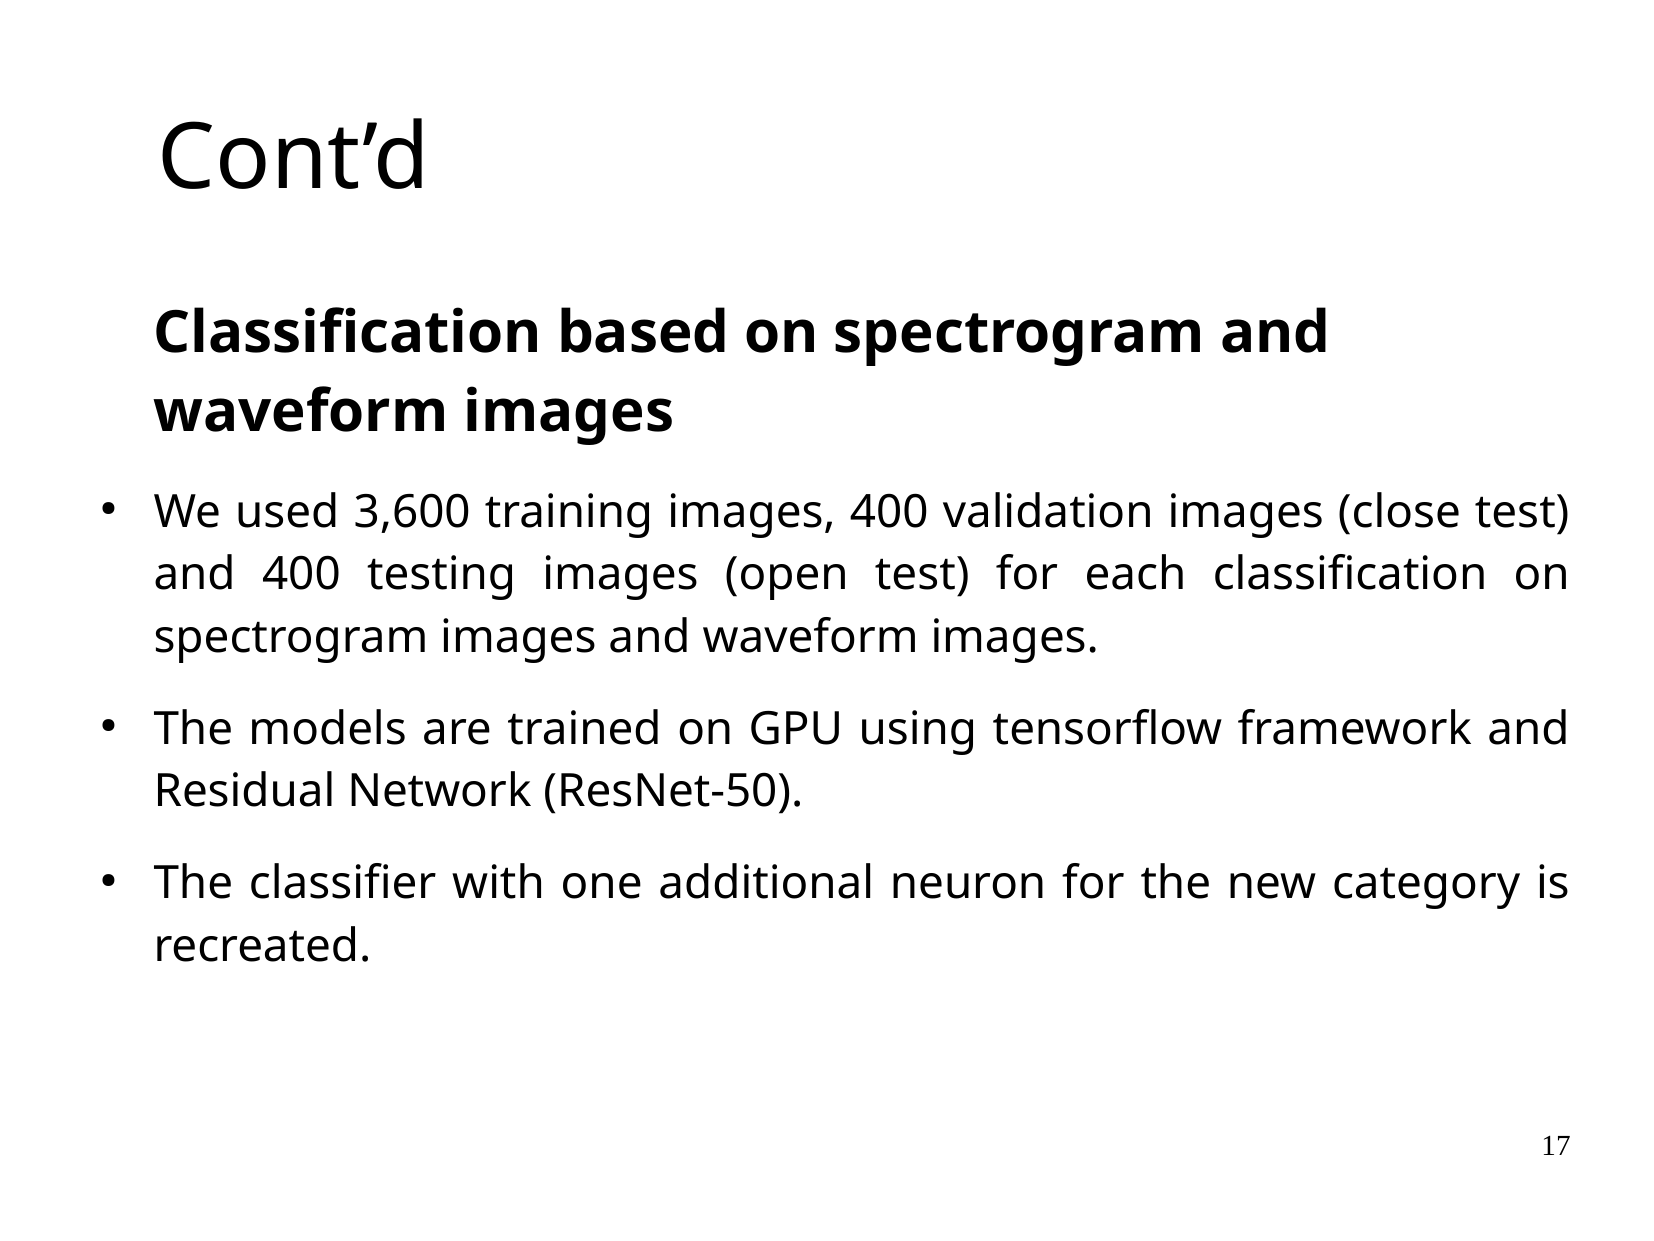

# Cont’d
Classification based on spectrogram and waveform images
We used 3,600 training images, 400 validation images (close test) and 400 testing images (open test) for each classification on spectrogram images and waveform images.
The models are trained on GPU using tensorflow framework and Residual Network (ResNet-50).
The classifier with one additional neuron for the new category is recreated.
17